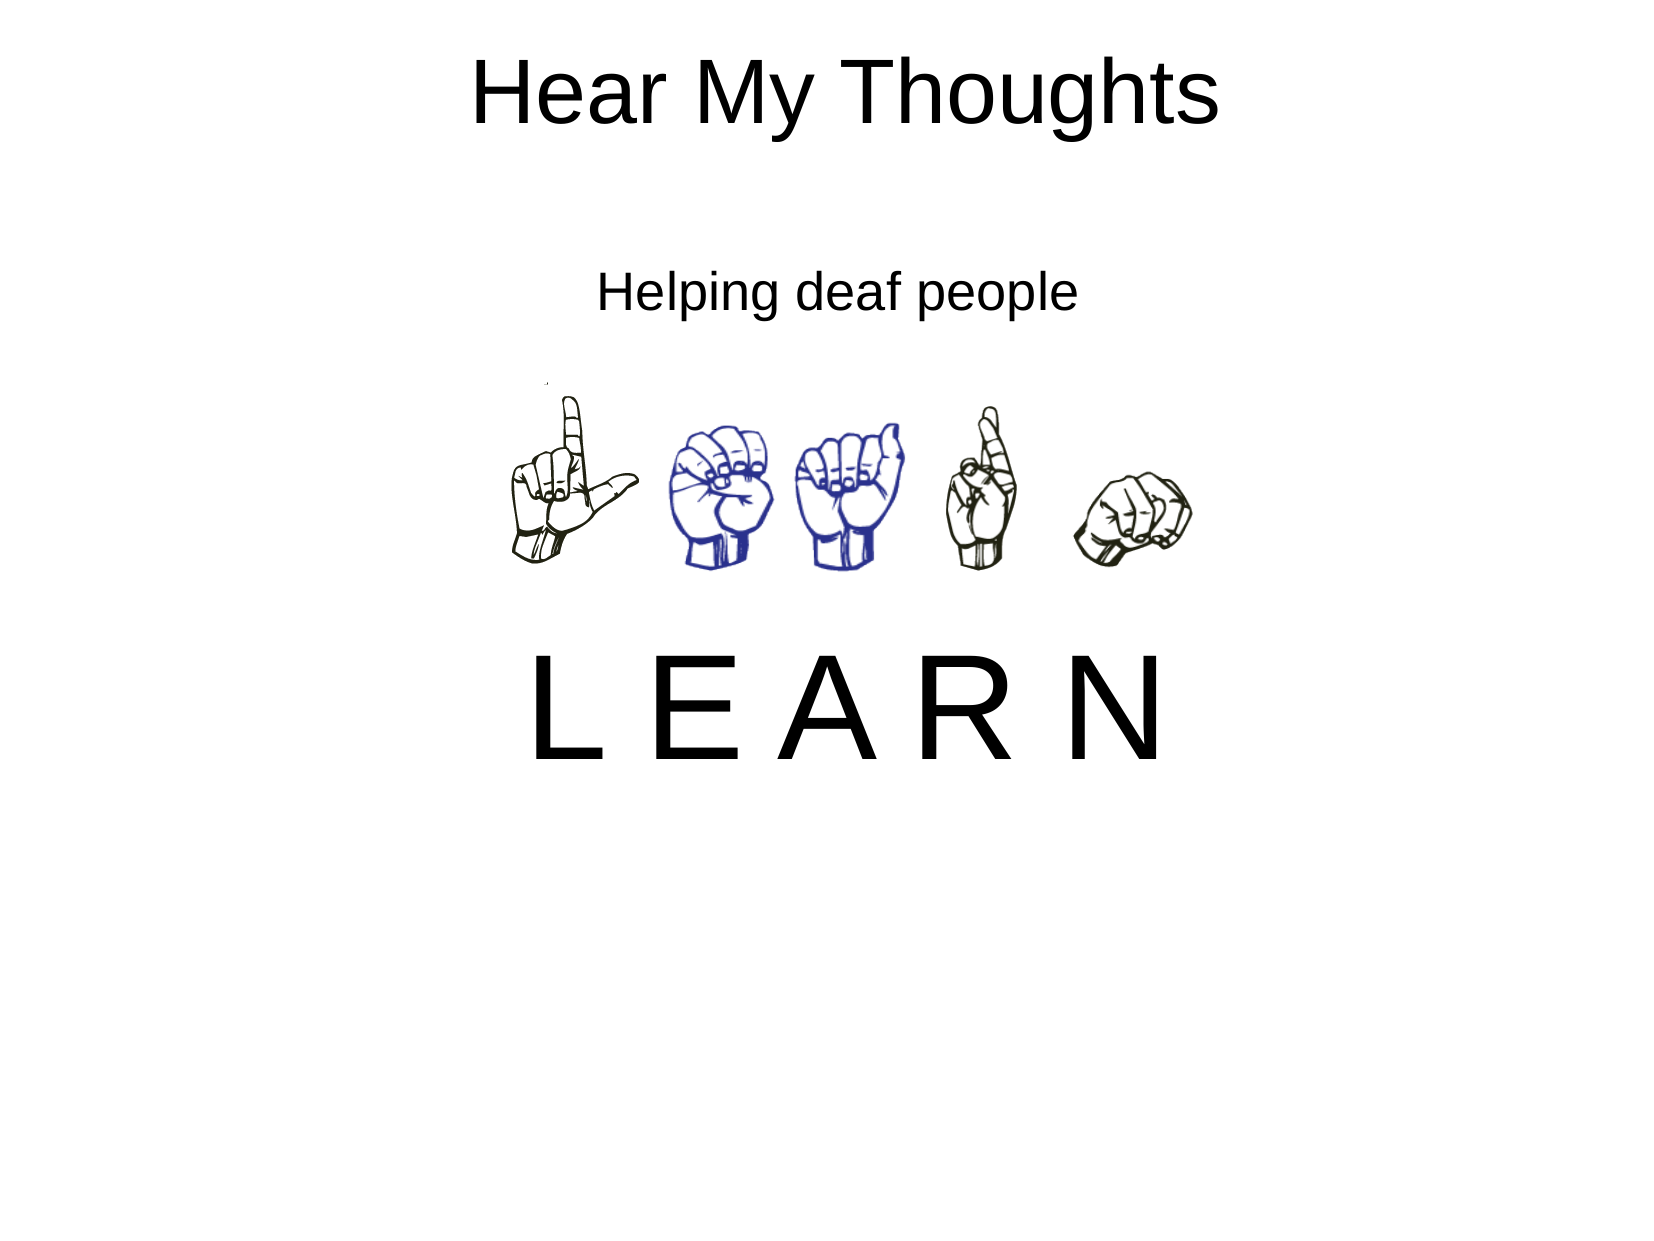

# Hear My Thoughts
Helping deaf people
L E A R N